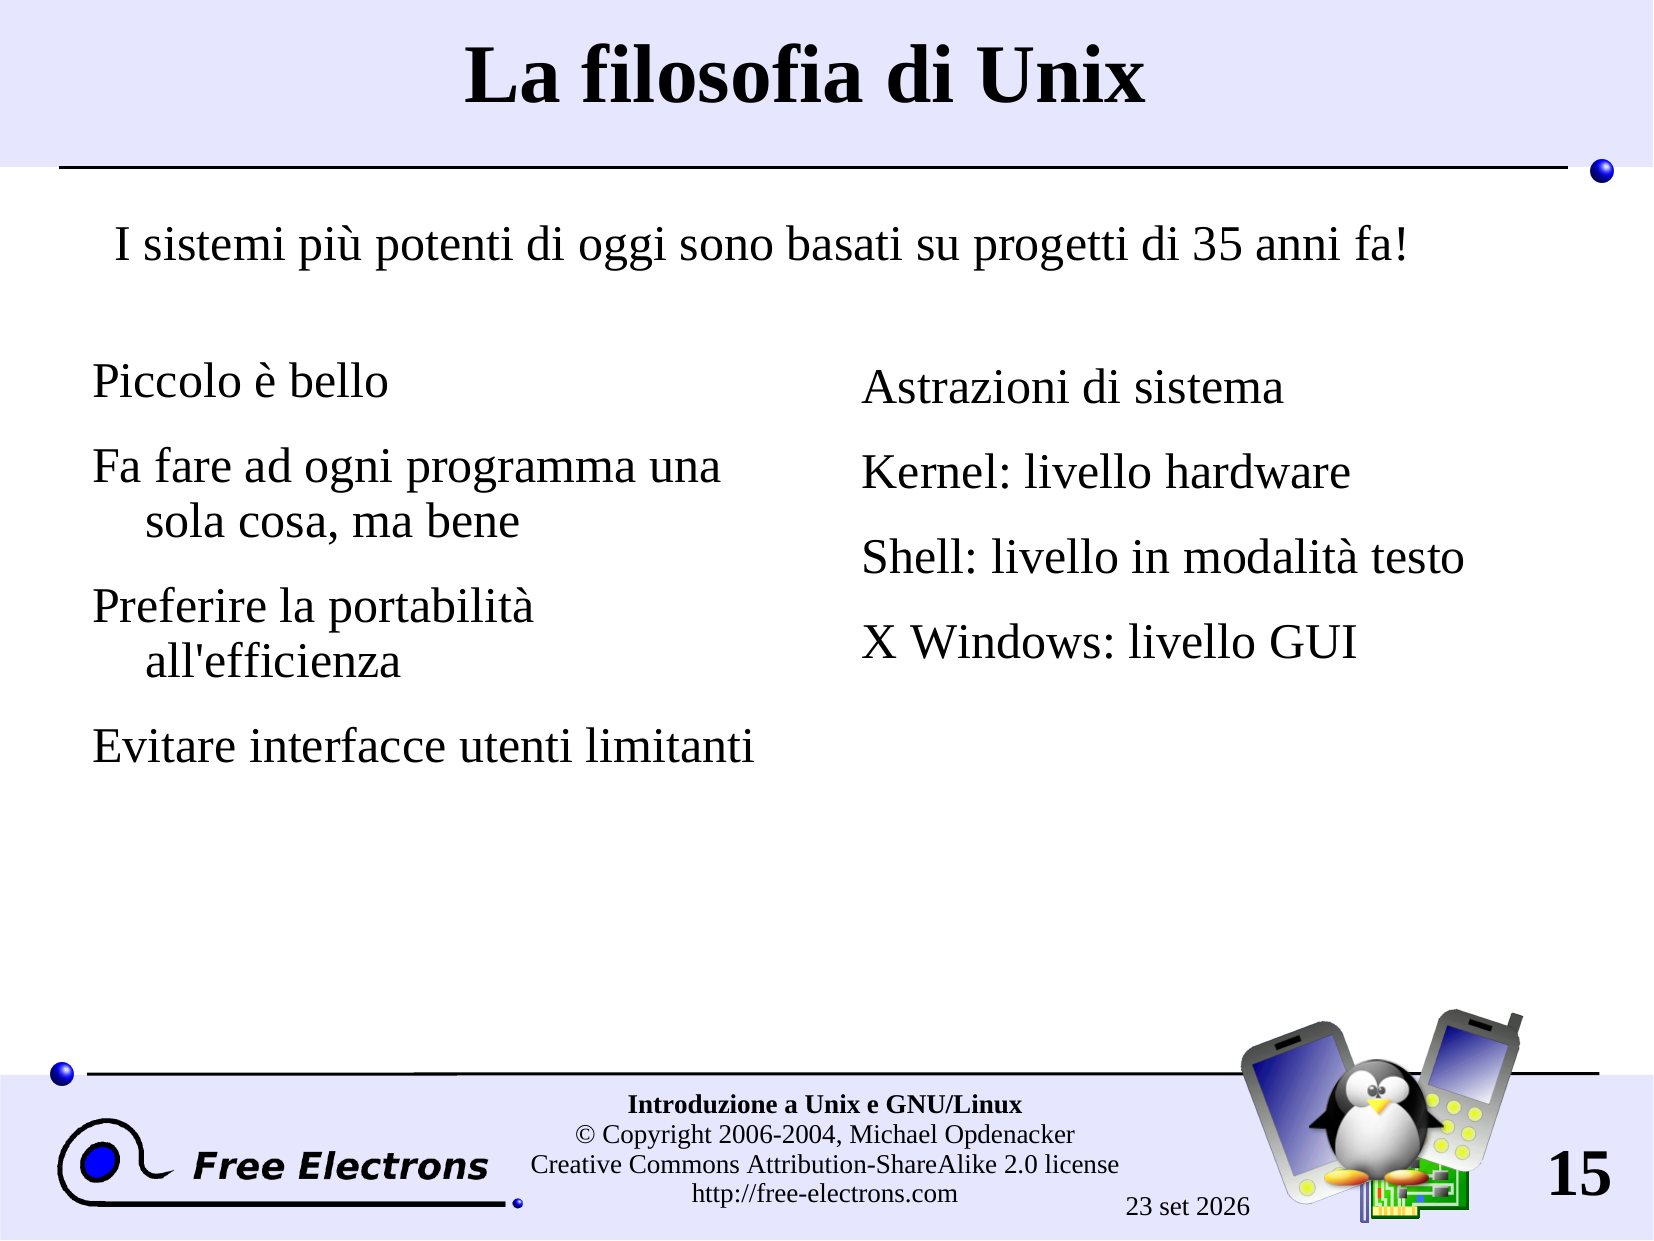

# La filosofia di Unix
I sistemi più potenti di oggi sono basati su progetti di 35 anni fa!
Piccolo è bello
Fa fare ad ogni programma una sola cosa, ma bene
Preferire la portabilità all'efficienza
Evitare interfacce utenti limitanti
Astrazioni di sistema
Kernel: livello hardware
Shell: livello in modalità testo
X Windows: livello GUI